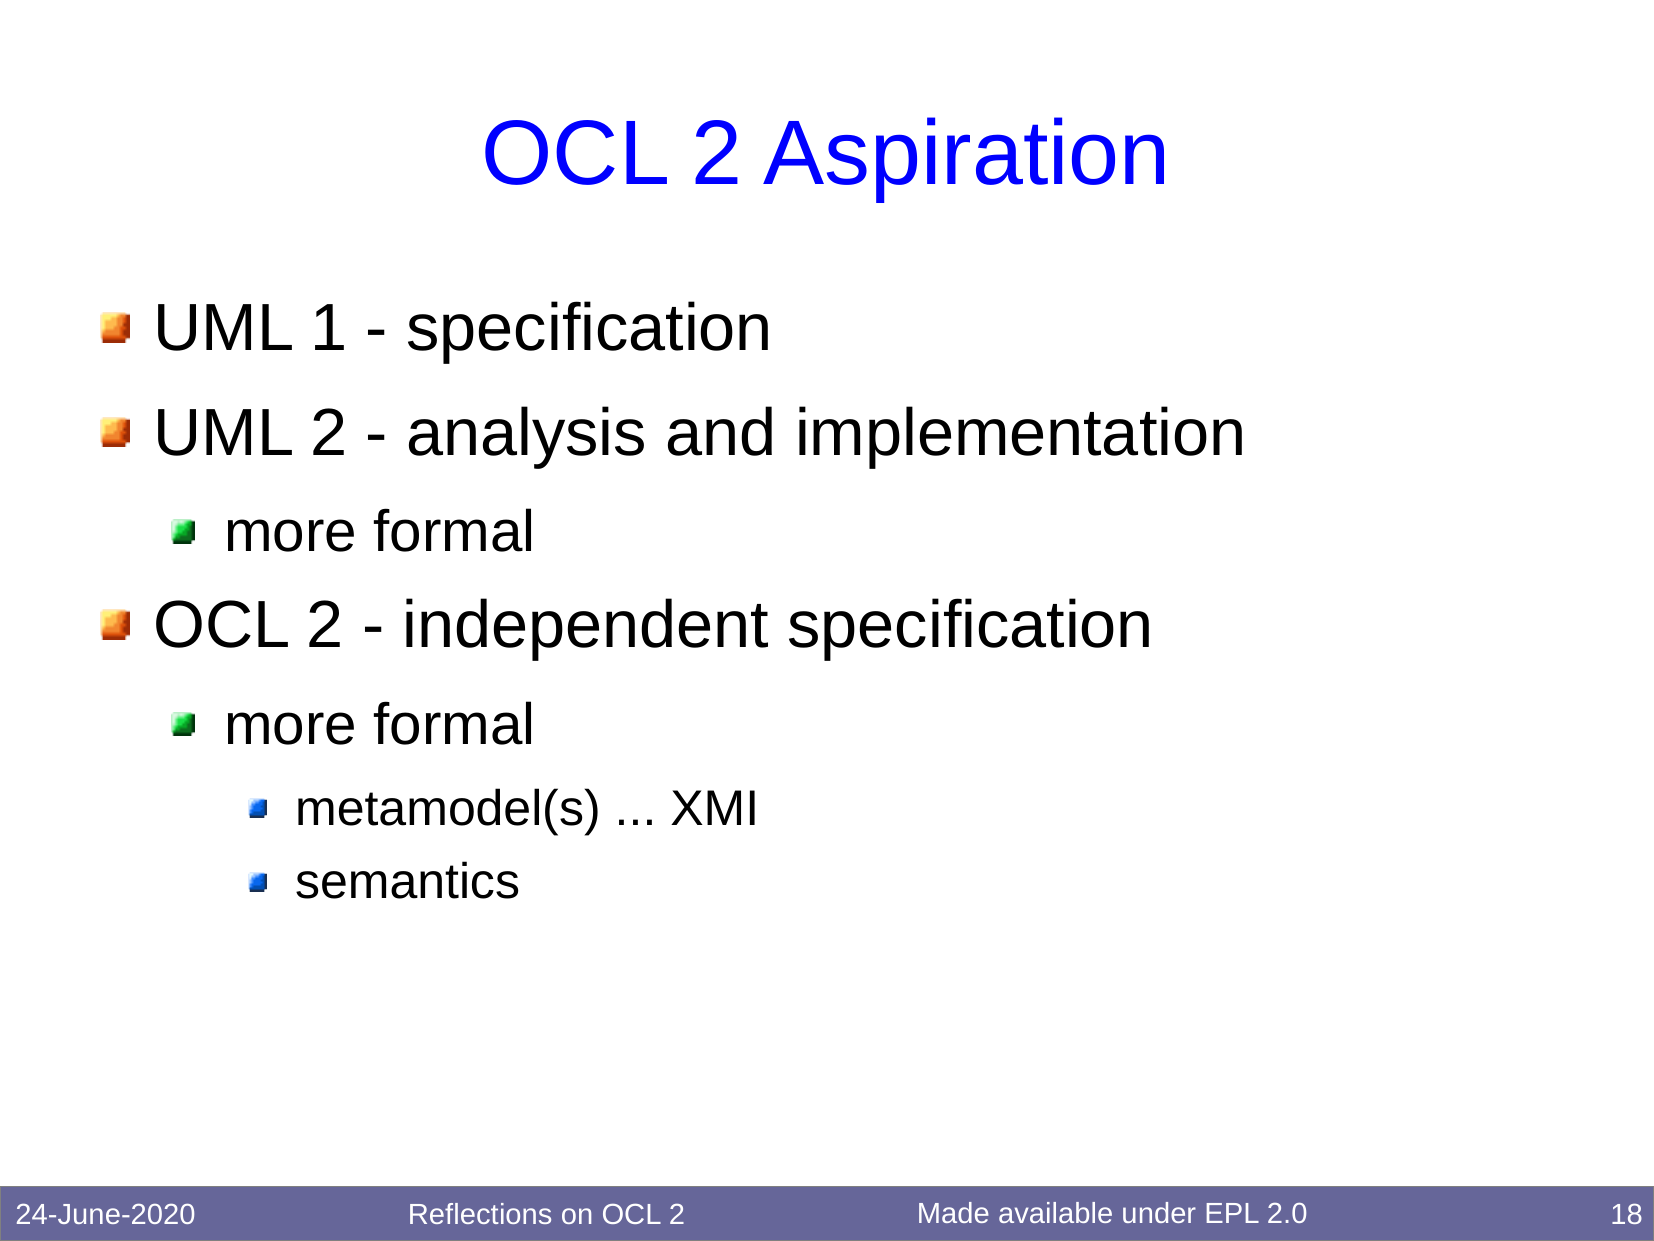

# OCL 2 Aspiration
UML 1 - specification
UML 2 - analysis and implementation
more formal
OCL 2 - independent specification
more formal
metamodel(s) ... XMI
semantics
24-June-2020
Reflections on OCL 2
18